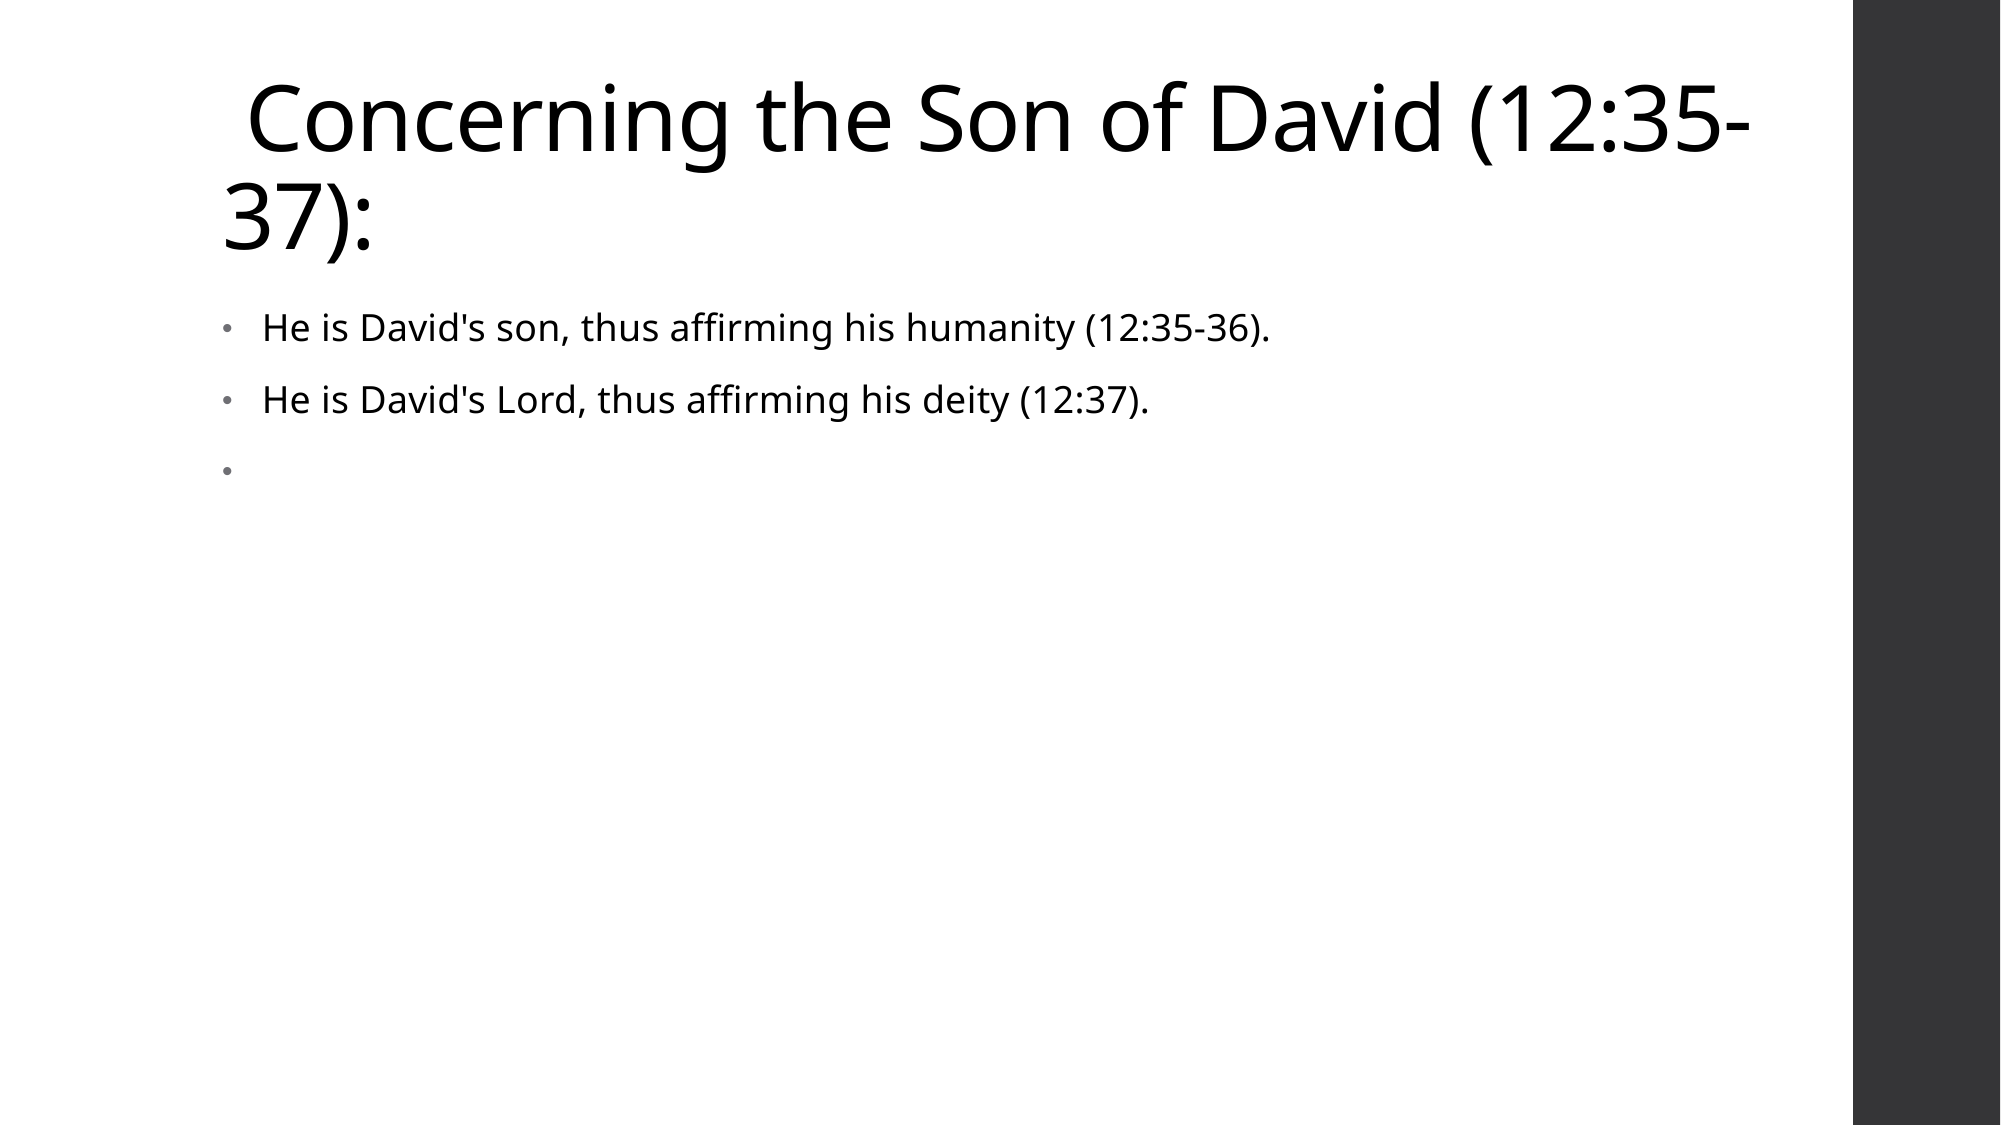

# Concerning the Son of David (12:35-37):
 He is David's son, thus affirming his humanity (12:35-36).
 He is David's Lord, thus affirming his deity (12:37).